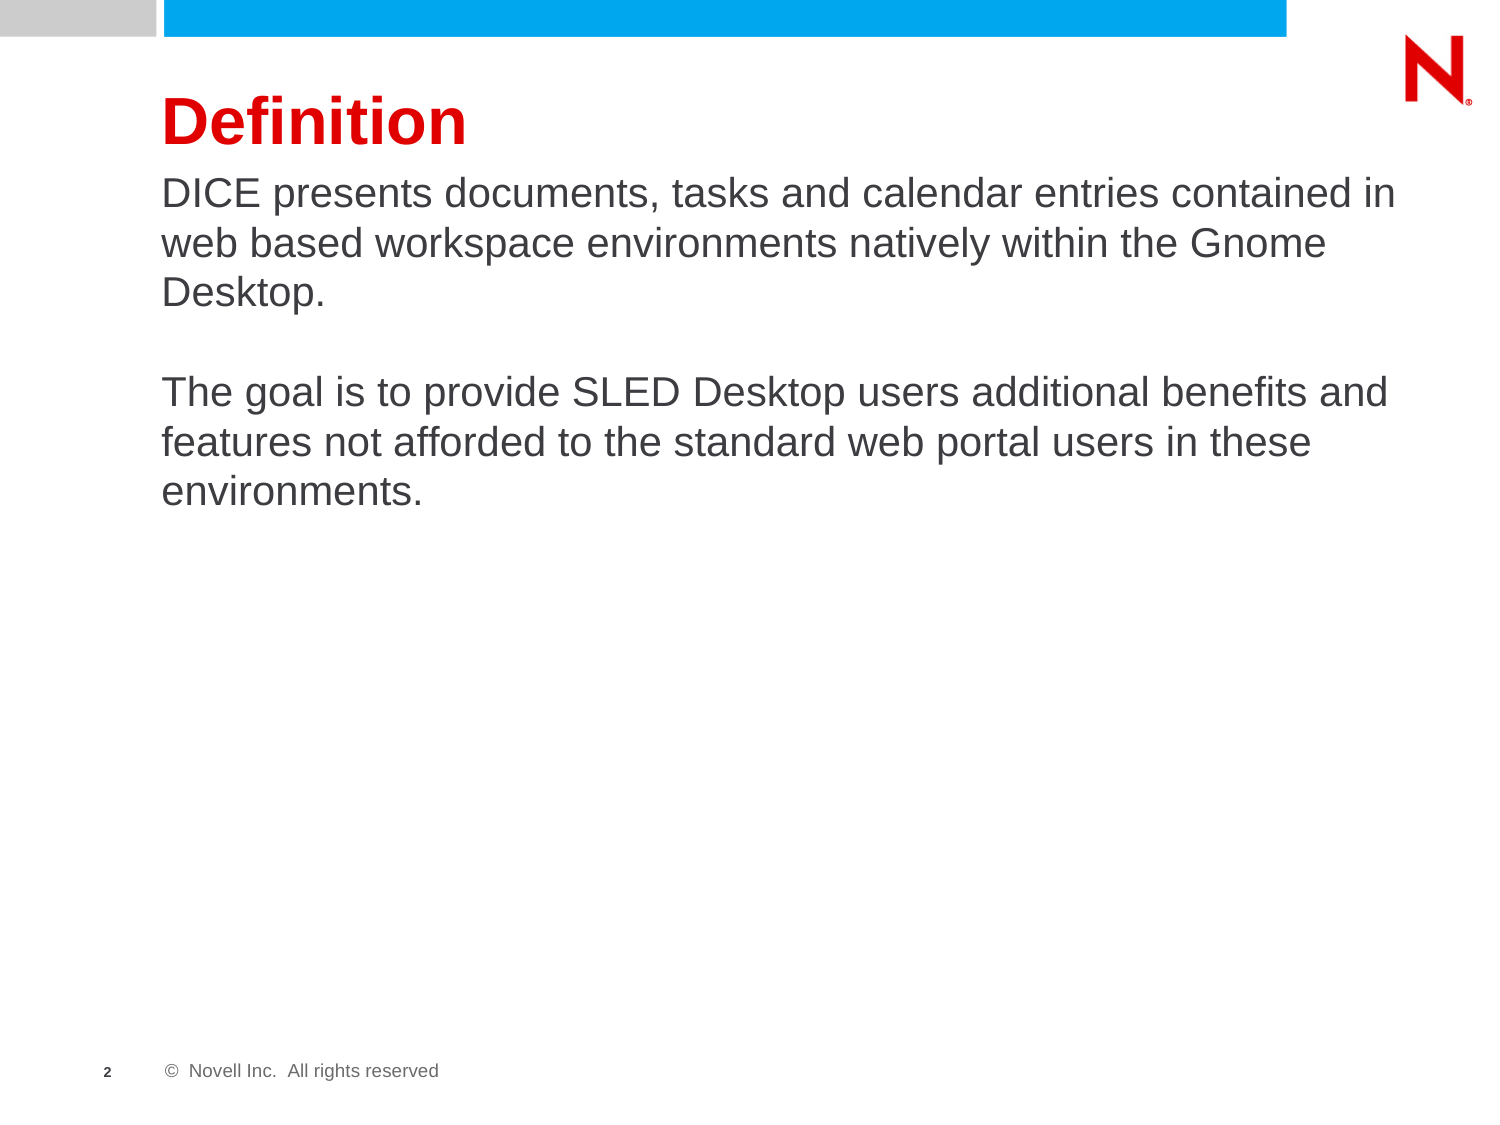

DICE presents documents, tasks and calendar entries contained in web based workspace environments natively within the Gnome Desktop.
The goal is to provide SLED Desktop users additional benefits and features not afforded to the standard web portal users in these environments.
# Definition